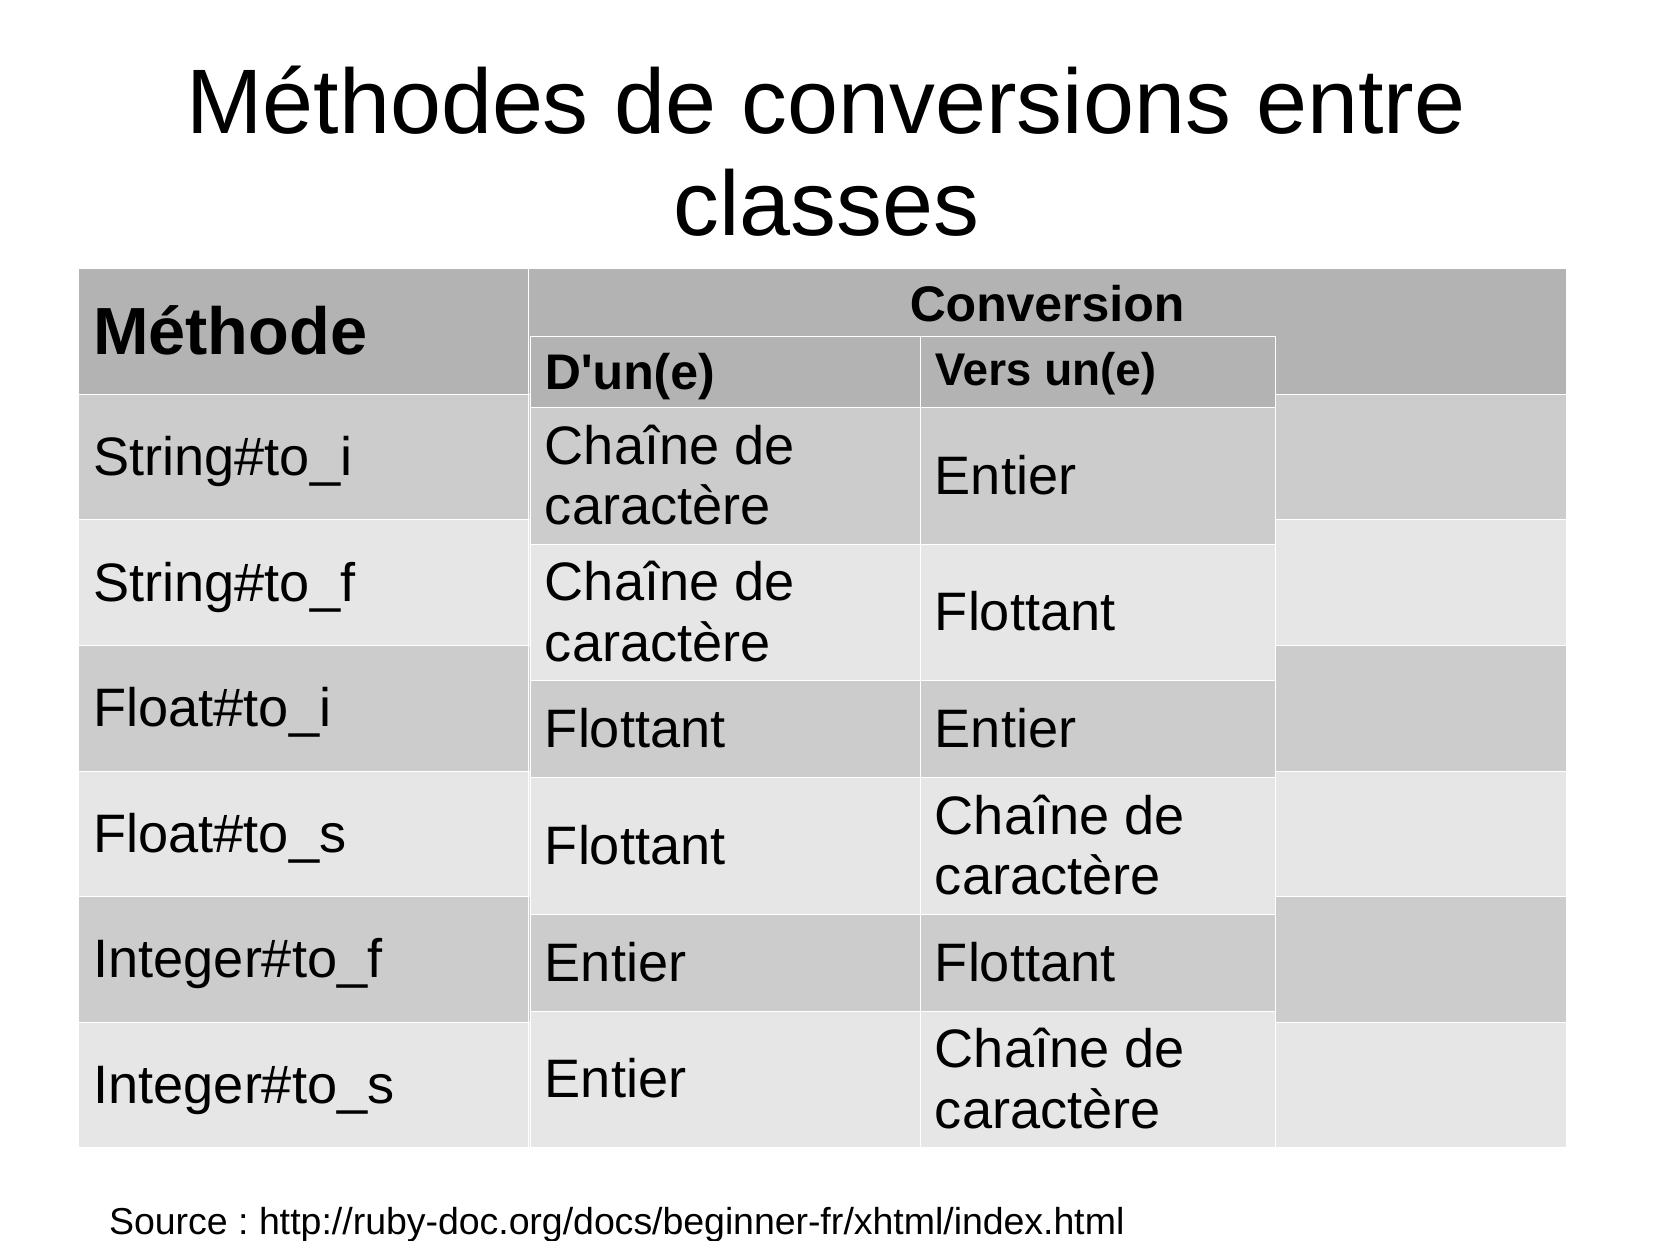

# Méthodes de conversions entre classes
| Méthode | Conversion |
| --- | --- |
| String#to\_i | |
| String#to\_f | |
| Float#to\_i | |
| Float#to\_s | |
| Integer#to\_f | |
| Integer#to\_s | |
| D'un(e) | Vers un(e) |
| --- | --- |
| Chaîne de caractère | Entier |
| Chaîne de caractère | Flottant |
| Flottant | Entier |
| Flottant | Chaîne de caractère |
| Entier | Flottant |
| Entier | Chaîne de caractère |
Source : http://ruby-doc.org/docs/beginner-fr/xhtml/index.html